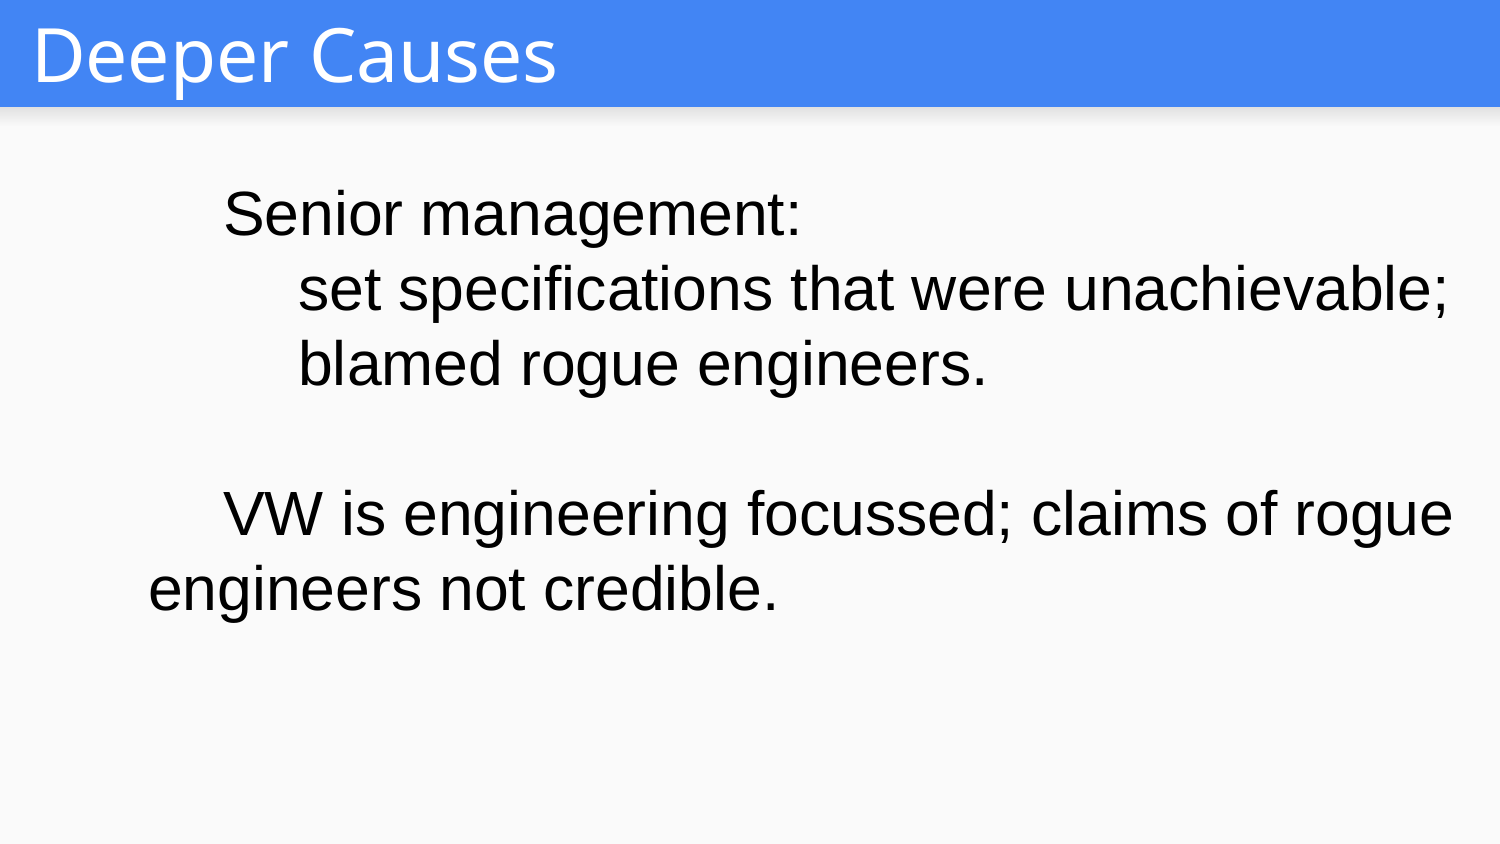

# Deeper Causes
Senior management:
	set specifications that were unachievable;
	blamed rogue engineers.
VW is engineering focussed; claims of rogue engineers not credible.